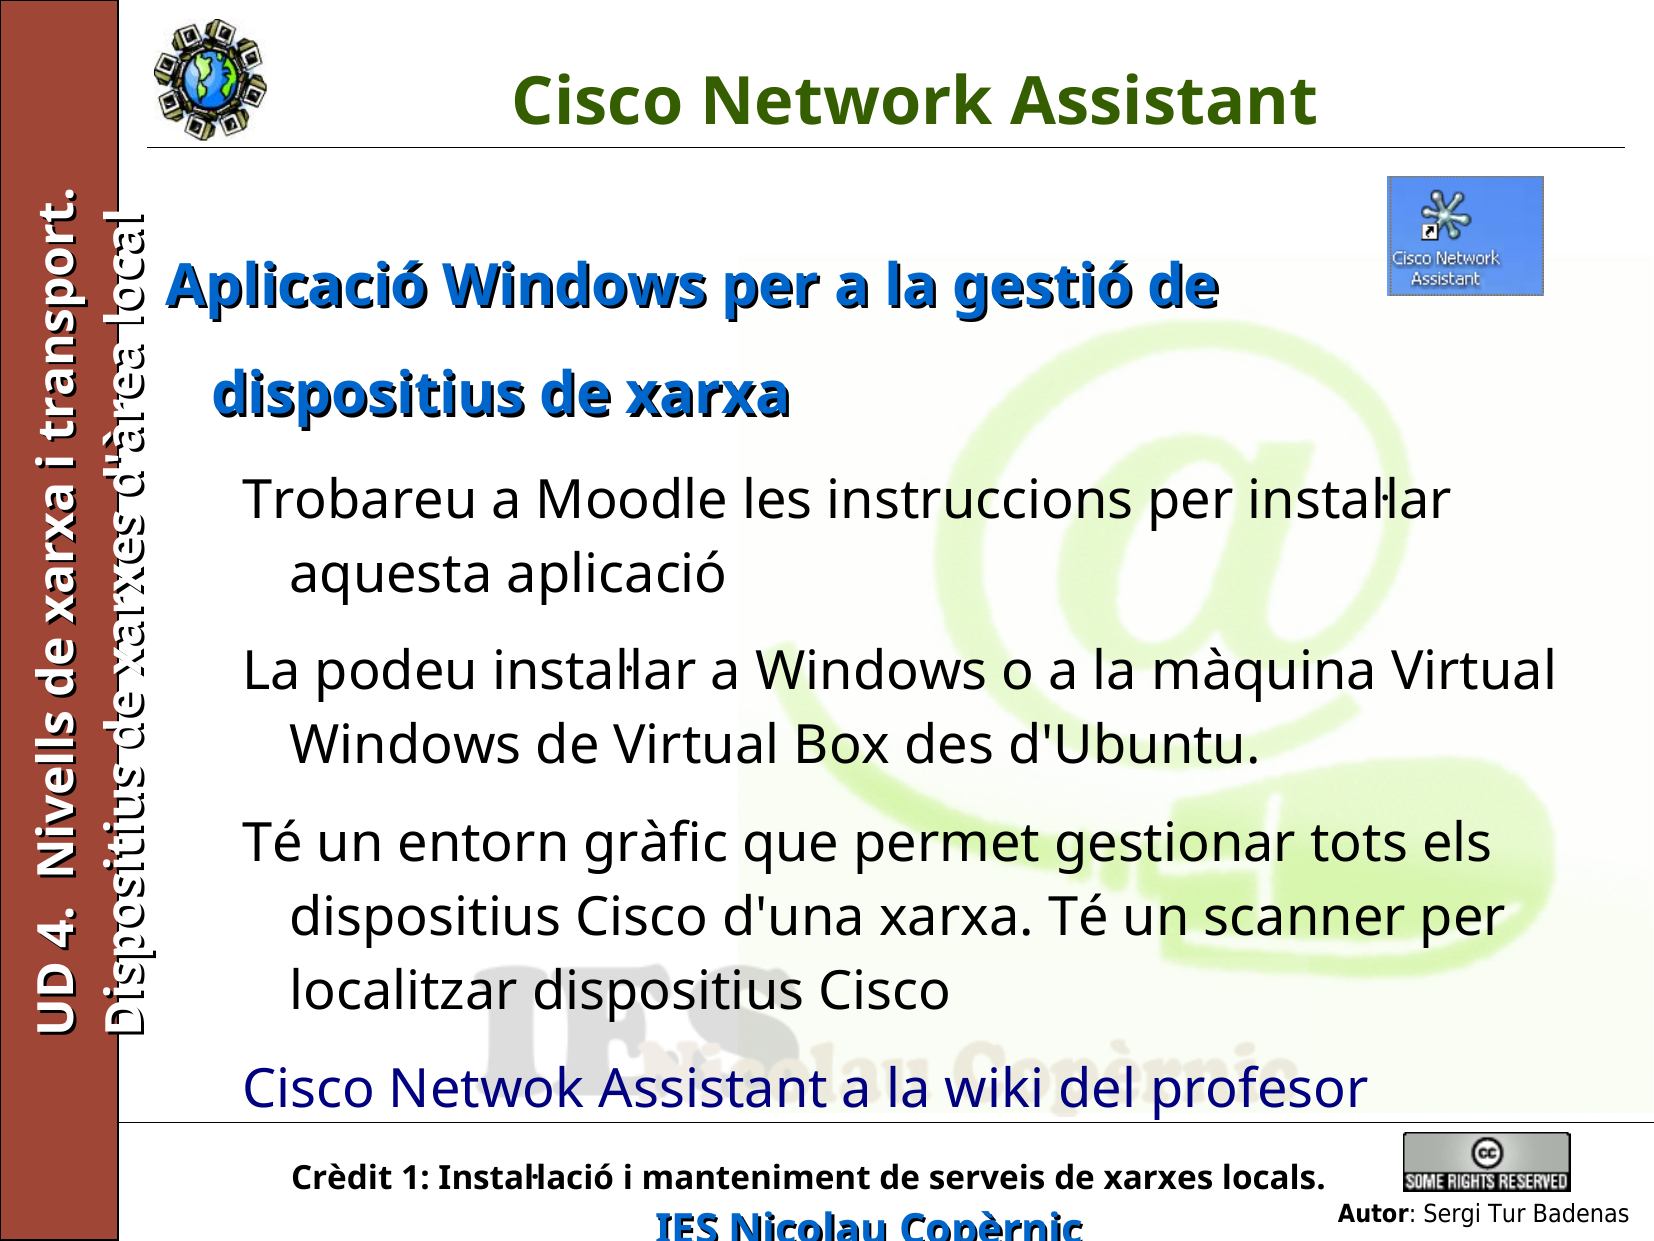

# Cisco Network Assistant
Aplicació Windows per a la gestió de
 dispositius de xarxa
Trobareu a Moodle les instruccions per instal·lar aquesta aplicació
La podeu instal·lar a Windows o a la màquina Virtual Windows de Virtual Box des d'Ubuntu.
Té un entorn gràfic que permet gestionar tots els dispositius Cisco d'una xarxa. Té un scanner per localitzar dispositius Cisco
Cisco Netwok Assistant a la wiki del profesor